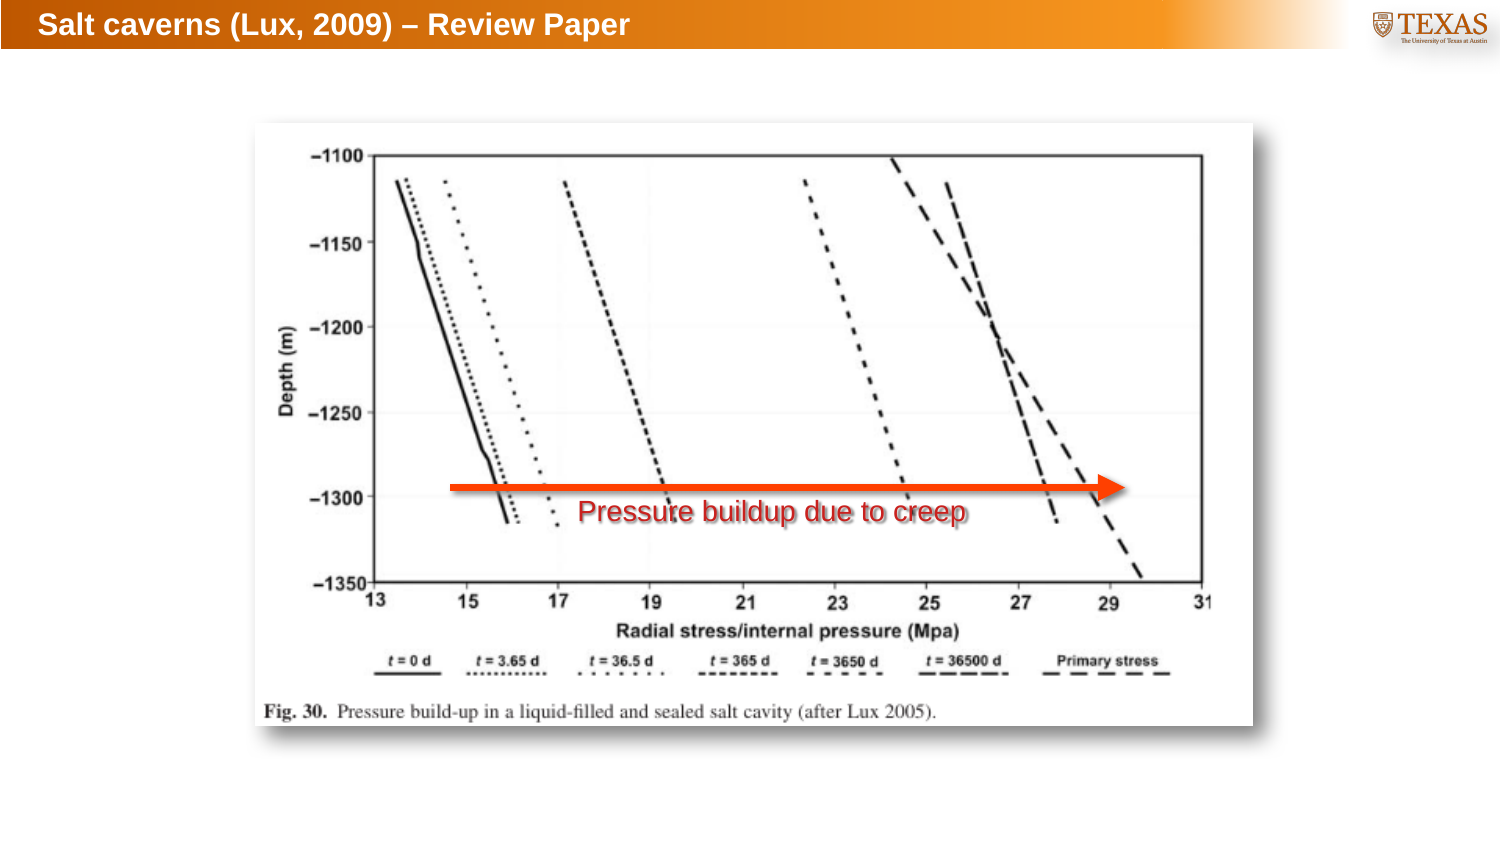

# Salt caverns (Lux, 2009) – Review Paper
Pressure buildup due to creep